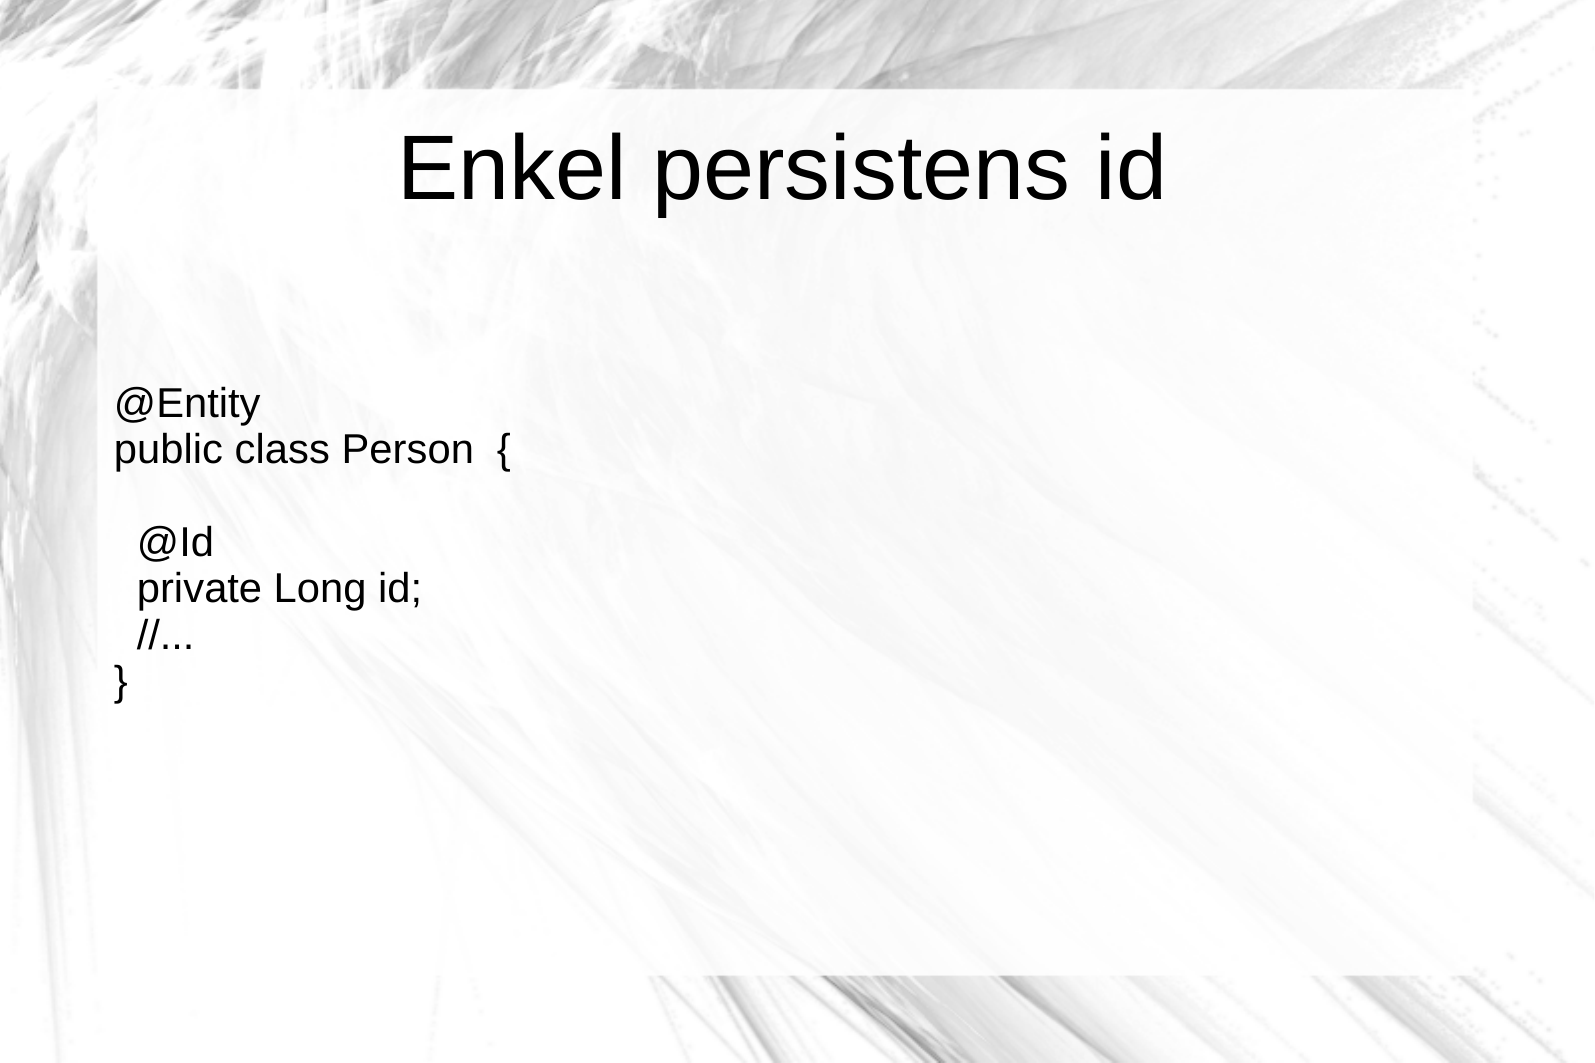

# Enkel persistens id
@Entity
public class Person {
 @Id
 private Long id;
 //...
}